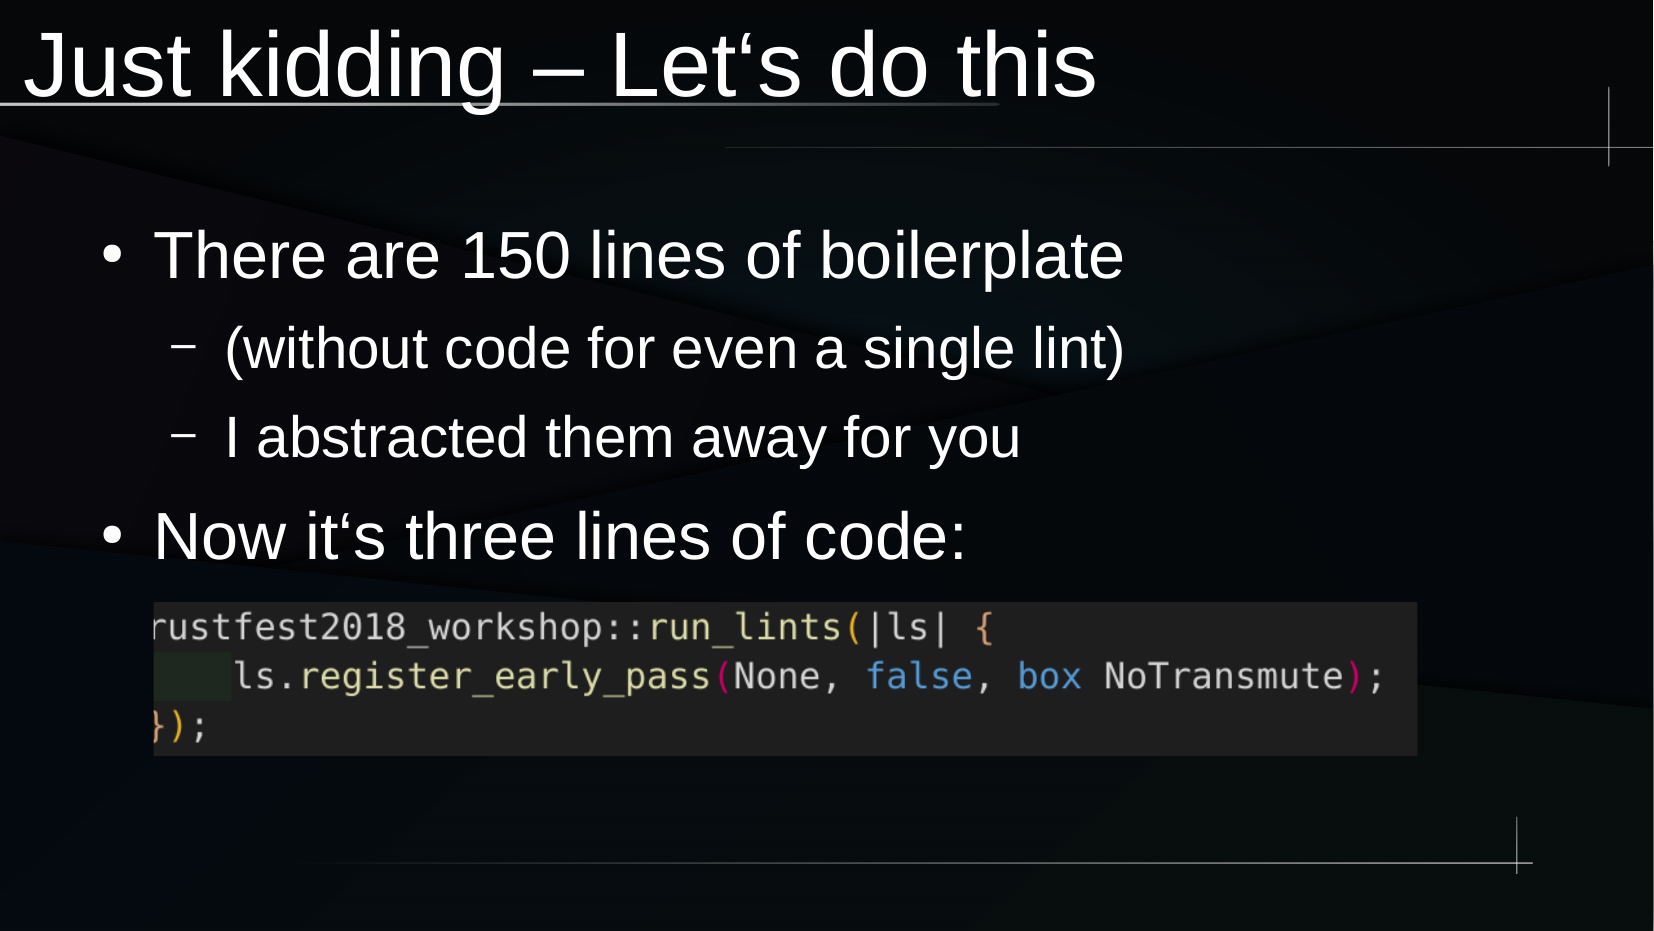

# Just kidding – Let‘s do this
There are 150 lines of boilerplate
(without code for even a single lint)
I abstracted them away for you
Now it‘s three lines of code: